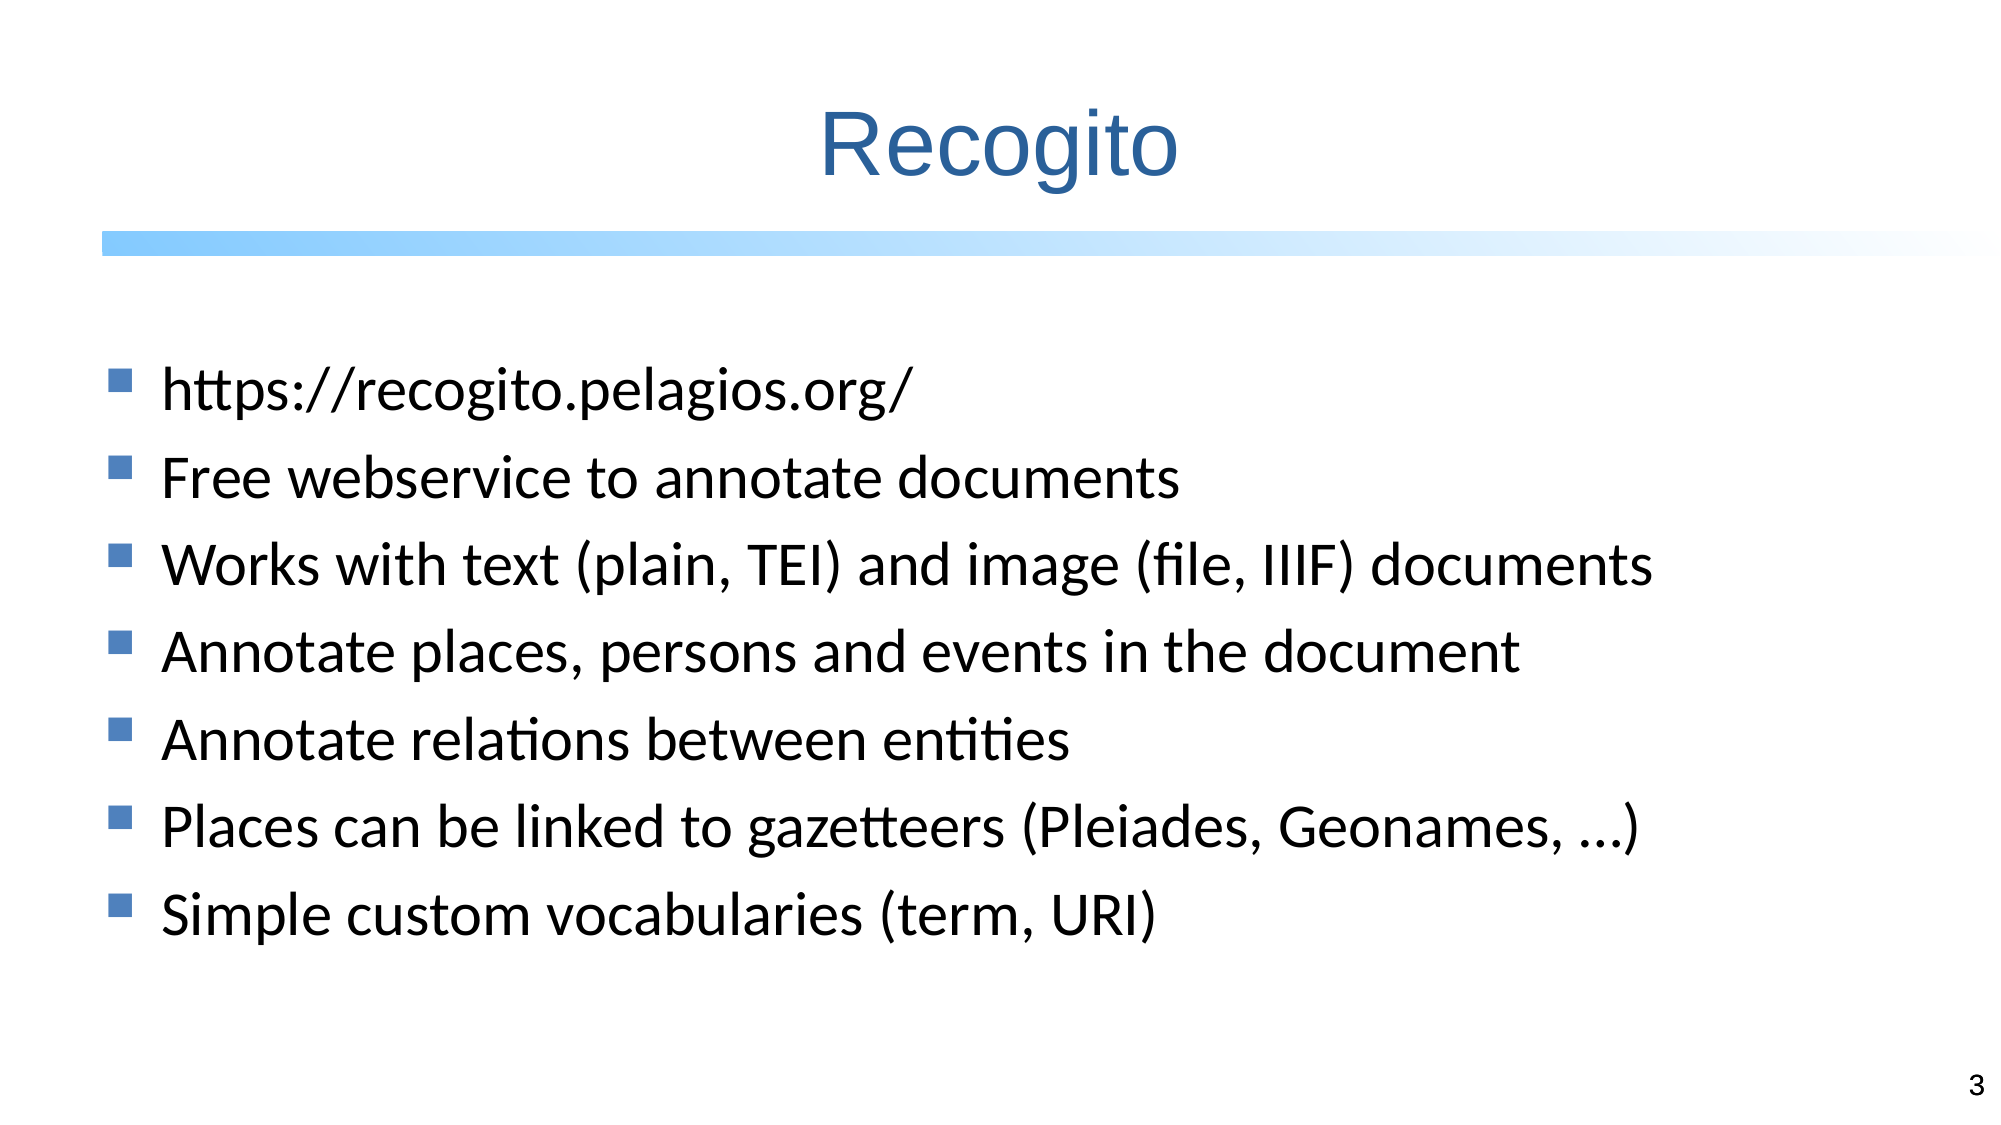

# Recogito
https://recogito.pelagios.org/
Free webservice to annotate documents
Works with text (plain, TEI) and image (file, IIIF) documents
Annotate places, persons and events in the document
Annotate relations between entities
Places can be linked to gazetteers (Pleiades, Geonames, …)
Simple custom vocabularies (term, URI)